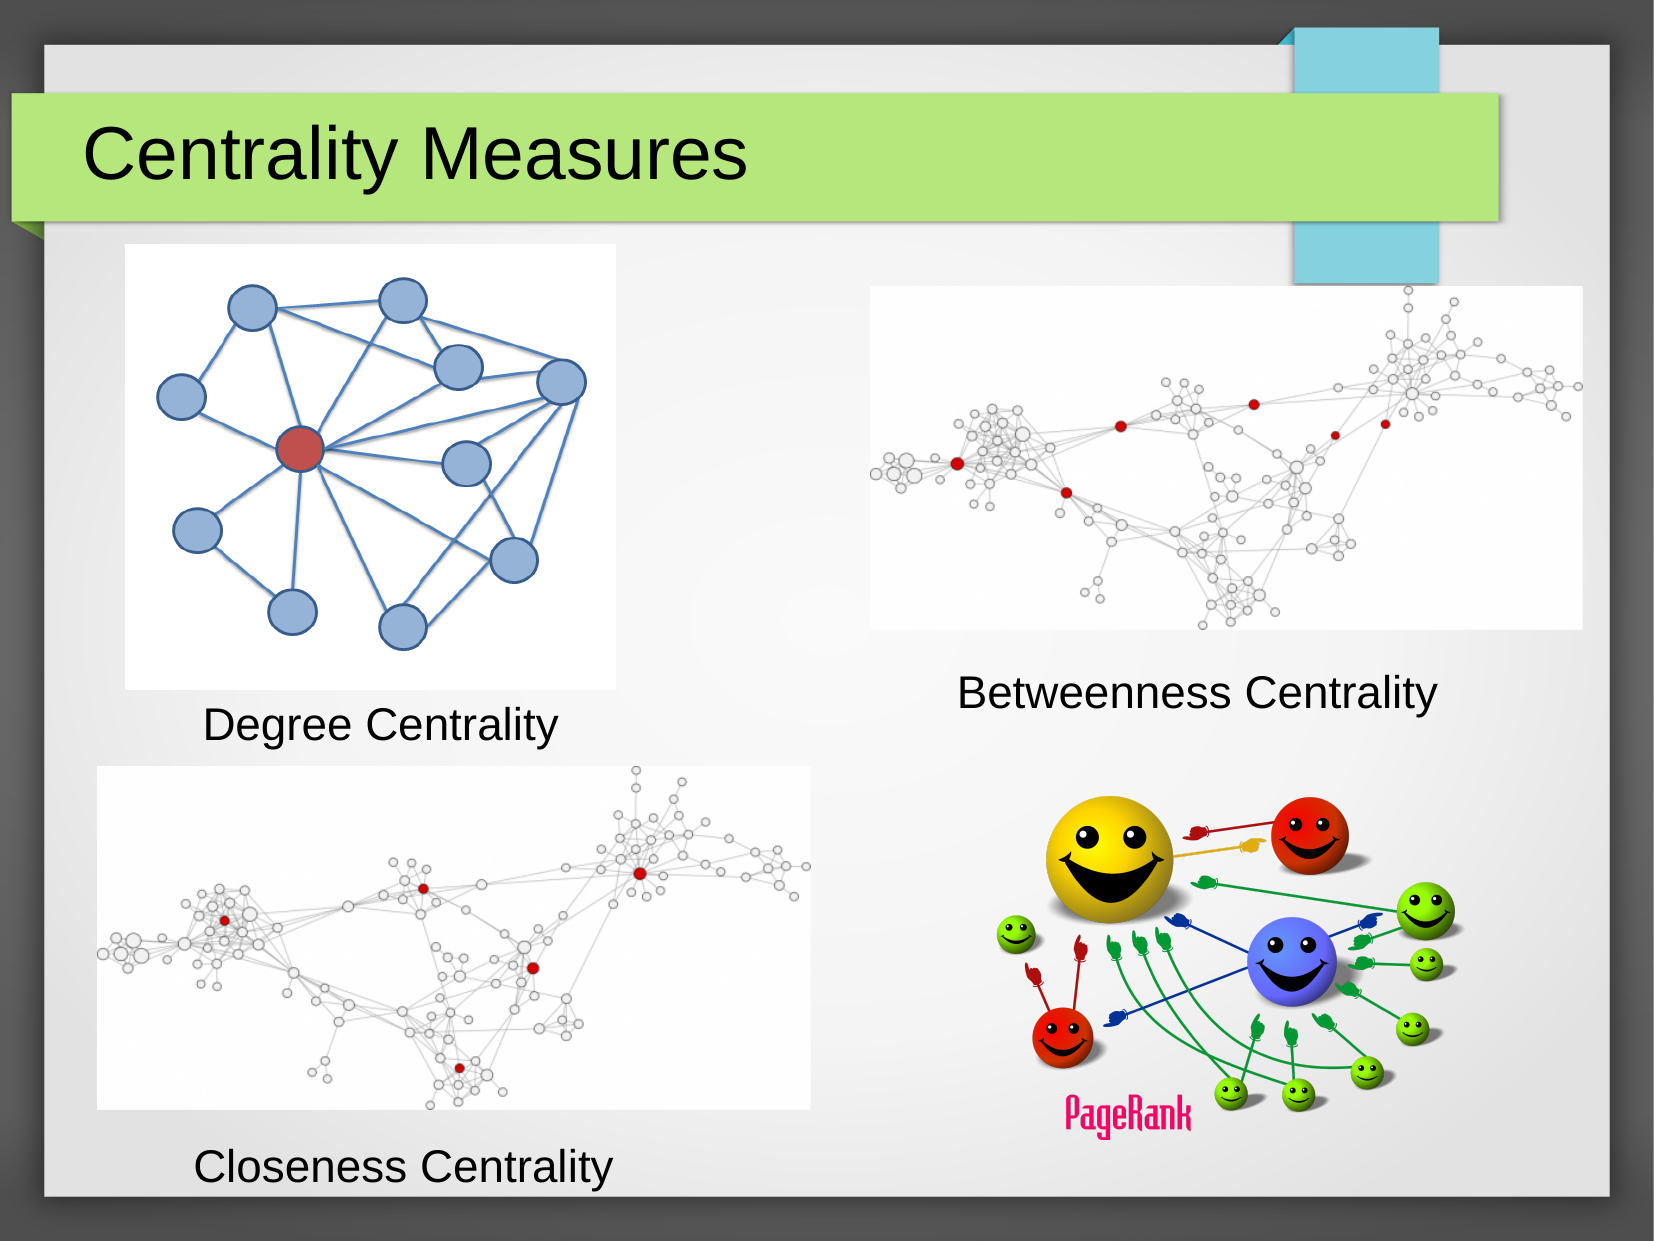

# Centrality Measures
Betweenness Centrality
Degree Centrality
Closeness Centrality